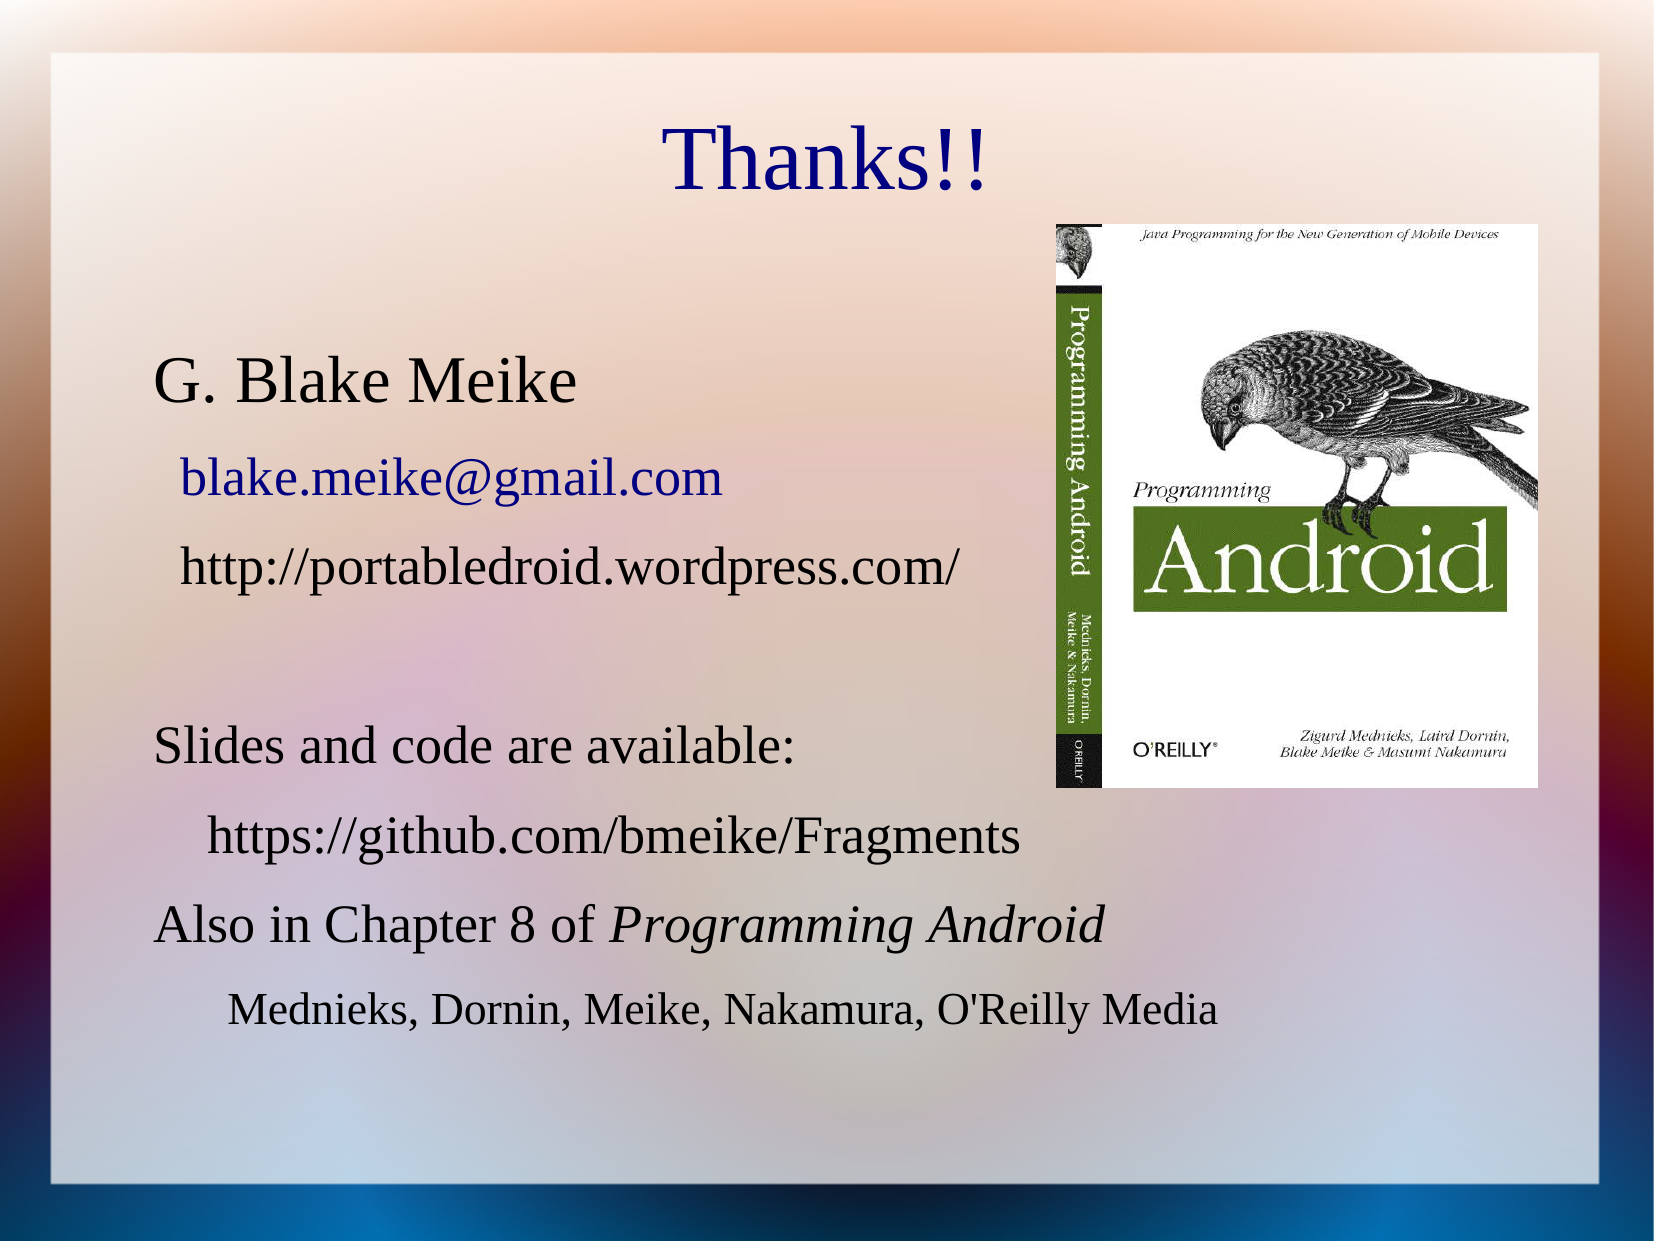

# Thanks!!
G. Blake Meike
 blake.meike@gmail.com
 http://portabledroid.wordpress.com/
Slides and code are available:
 https://github.com/bmeike/Fragments
Also in Chapter 8 of Programming Android
 	Mednieks, Dornin, Meike, Nakamura, O'Reilly Media